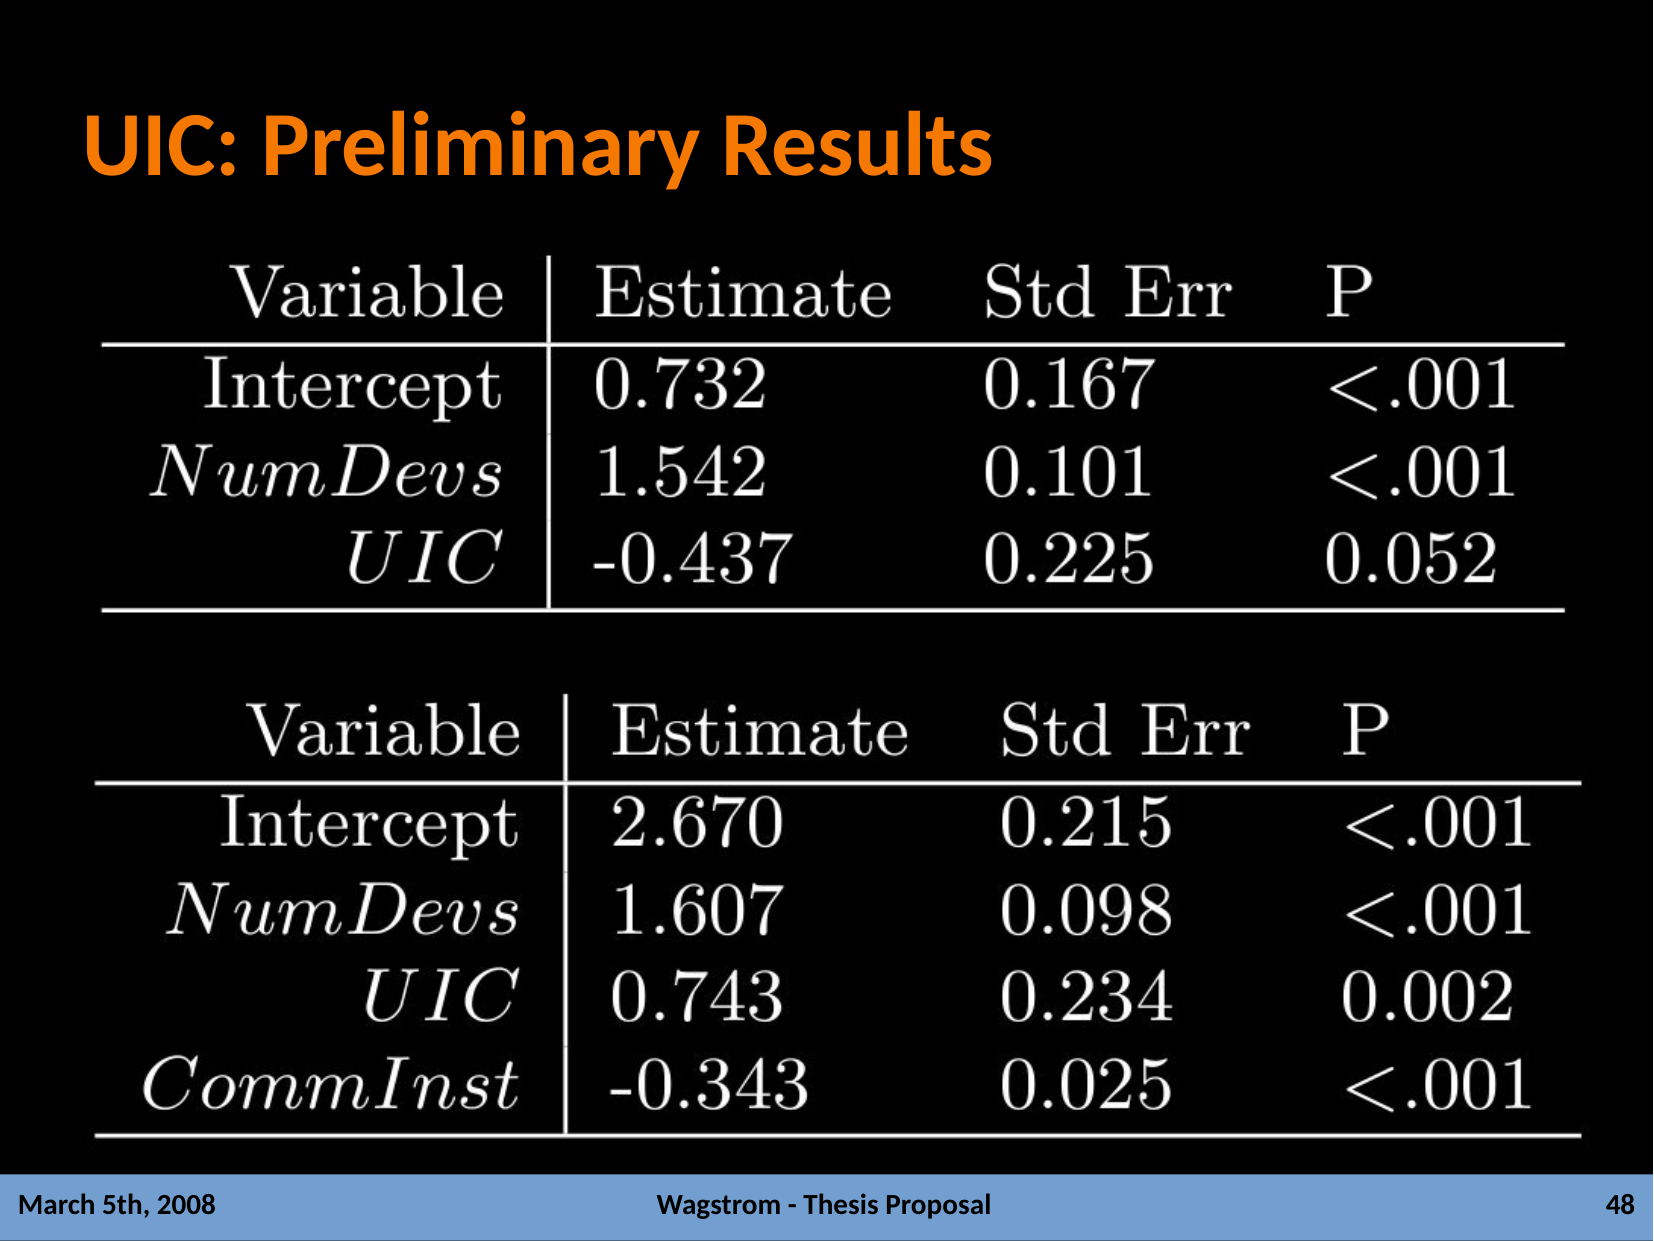

# UIC: Preliminary Results
March 5th, 2008
Wagstrom - Thesis Proposal
48